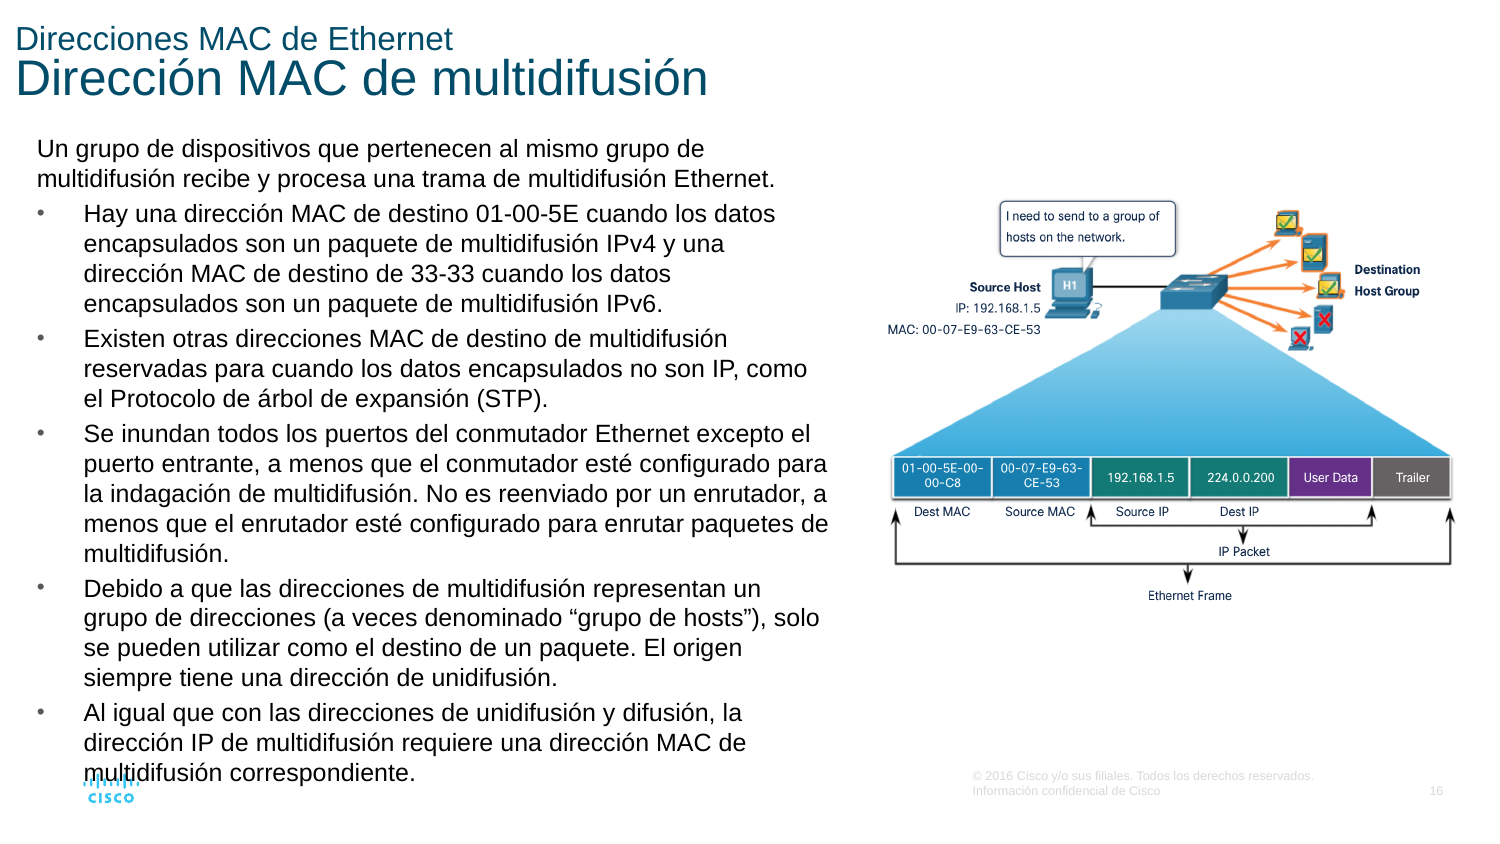

# Direcciones MAC de Ethernet Dirección MAC de multidifusión
Un grupo de dispositivos que pertenecen al mismo grupo de multidifusión recibe y procesa una trama de multidifusión Ethernet.
Hay una dirección MAC de destino 01-00-5E cuando los datos encapsulados son un paquete de multidifusión IPv4 y una dirección MAC de destino de 33-33 cuando los datos encapsulados son un paquete de multidifusión IPv6.
Existen otras direcciones MAC de destino de multidifusión reservadas para cuando los datos encapsulados no son IP, como el Protocolo de árbol de expansión (STP).
Se inundan todos los puertos del conmutador Ethernet excepto el puerto entrante, a menos que el conmutador esté configurado para la indagación de multidifusión. No es reenviado por un enrutador, a menos que el enrutador esté configurado para enrutar paquetes de multidifusión.
Debido a que las direcciones de multidifusión representan un grupo de direcciones (a veces denominado “grupo de hosts”), solo se pueden utilizar como el destino de un paquete. El origen siempre tiene una dirección de unidifusión.
Al igual que con las direcciones de unidifusión y difusión, la dirección IP de multidifusión requiere una dirección MAC de multidifusión correspondiente.